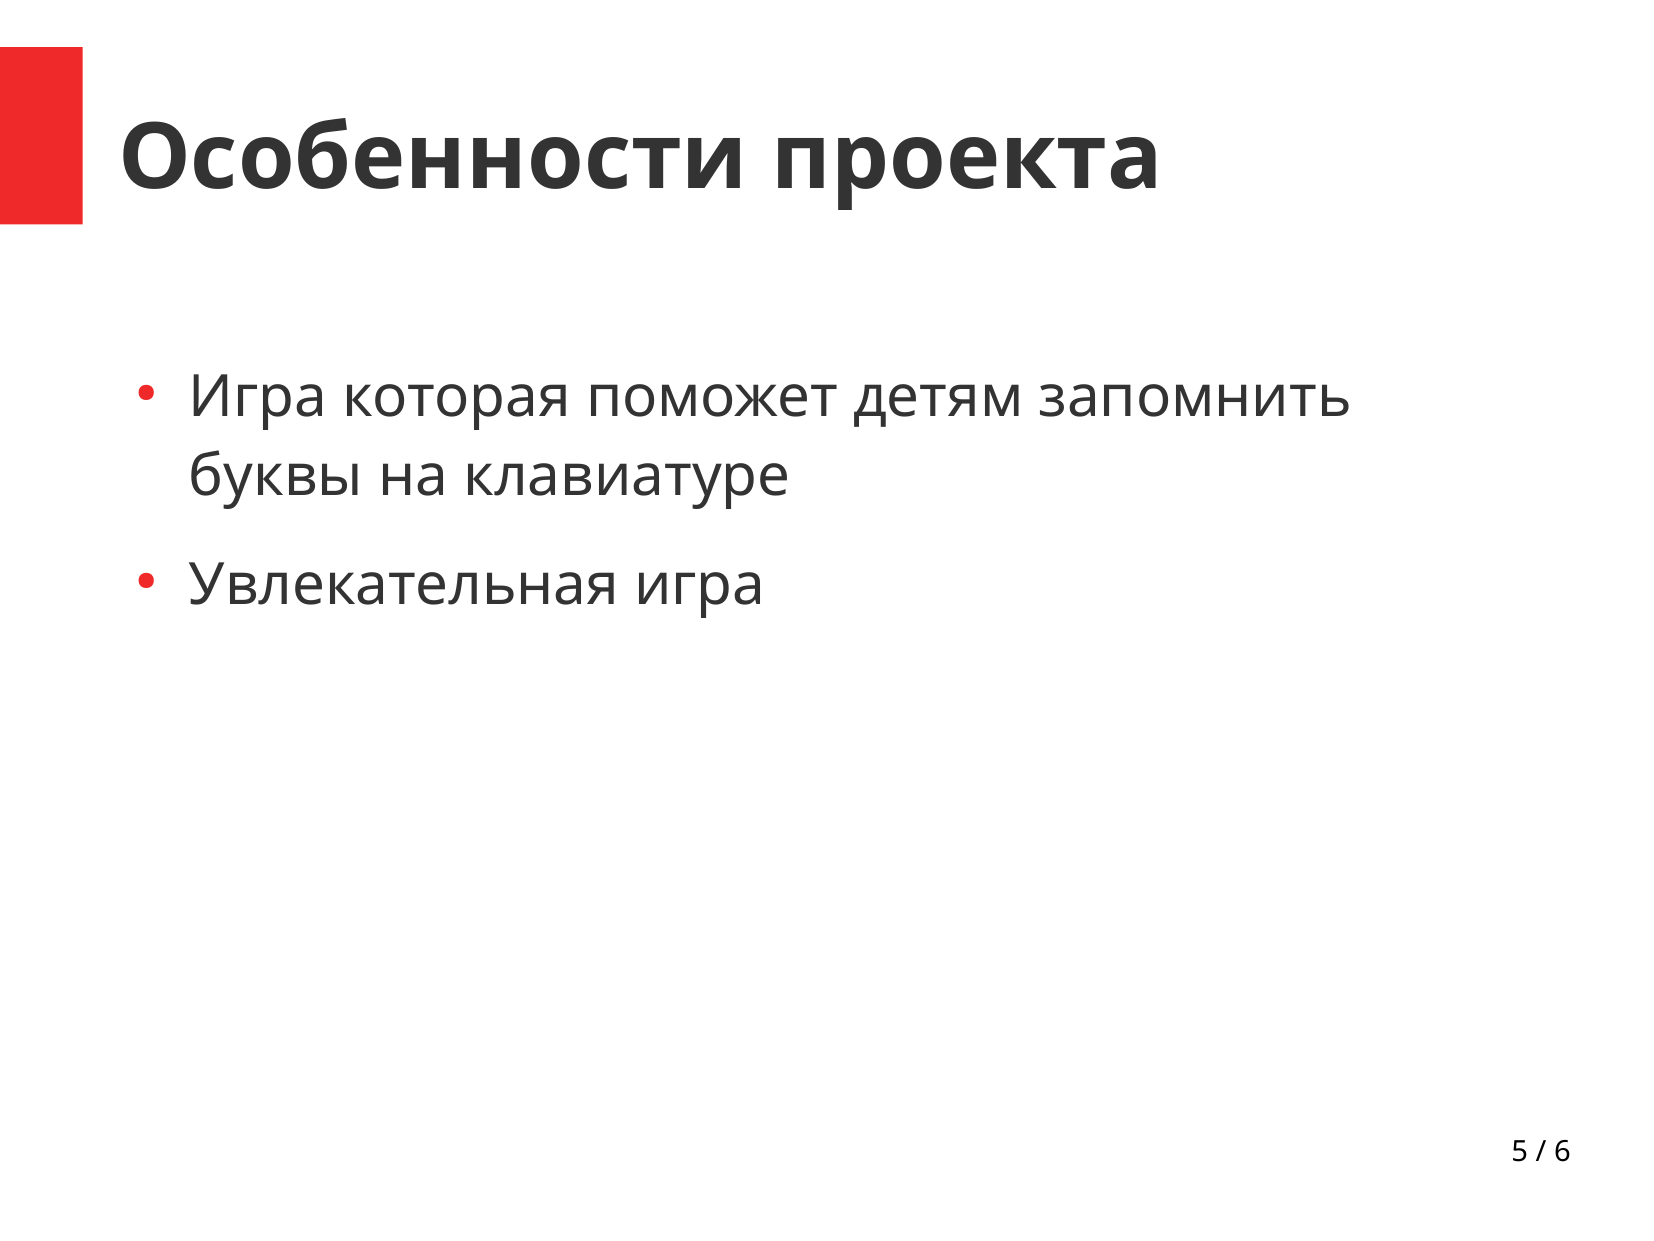

# Особенности проекта
Игра которая поможет детям запомнить буквы на клавиатуре
Увлекательная игра
5